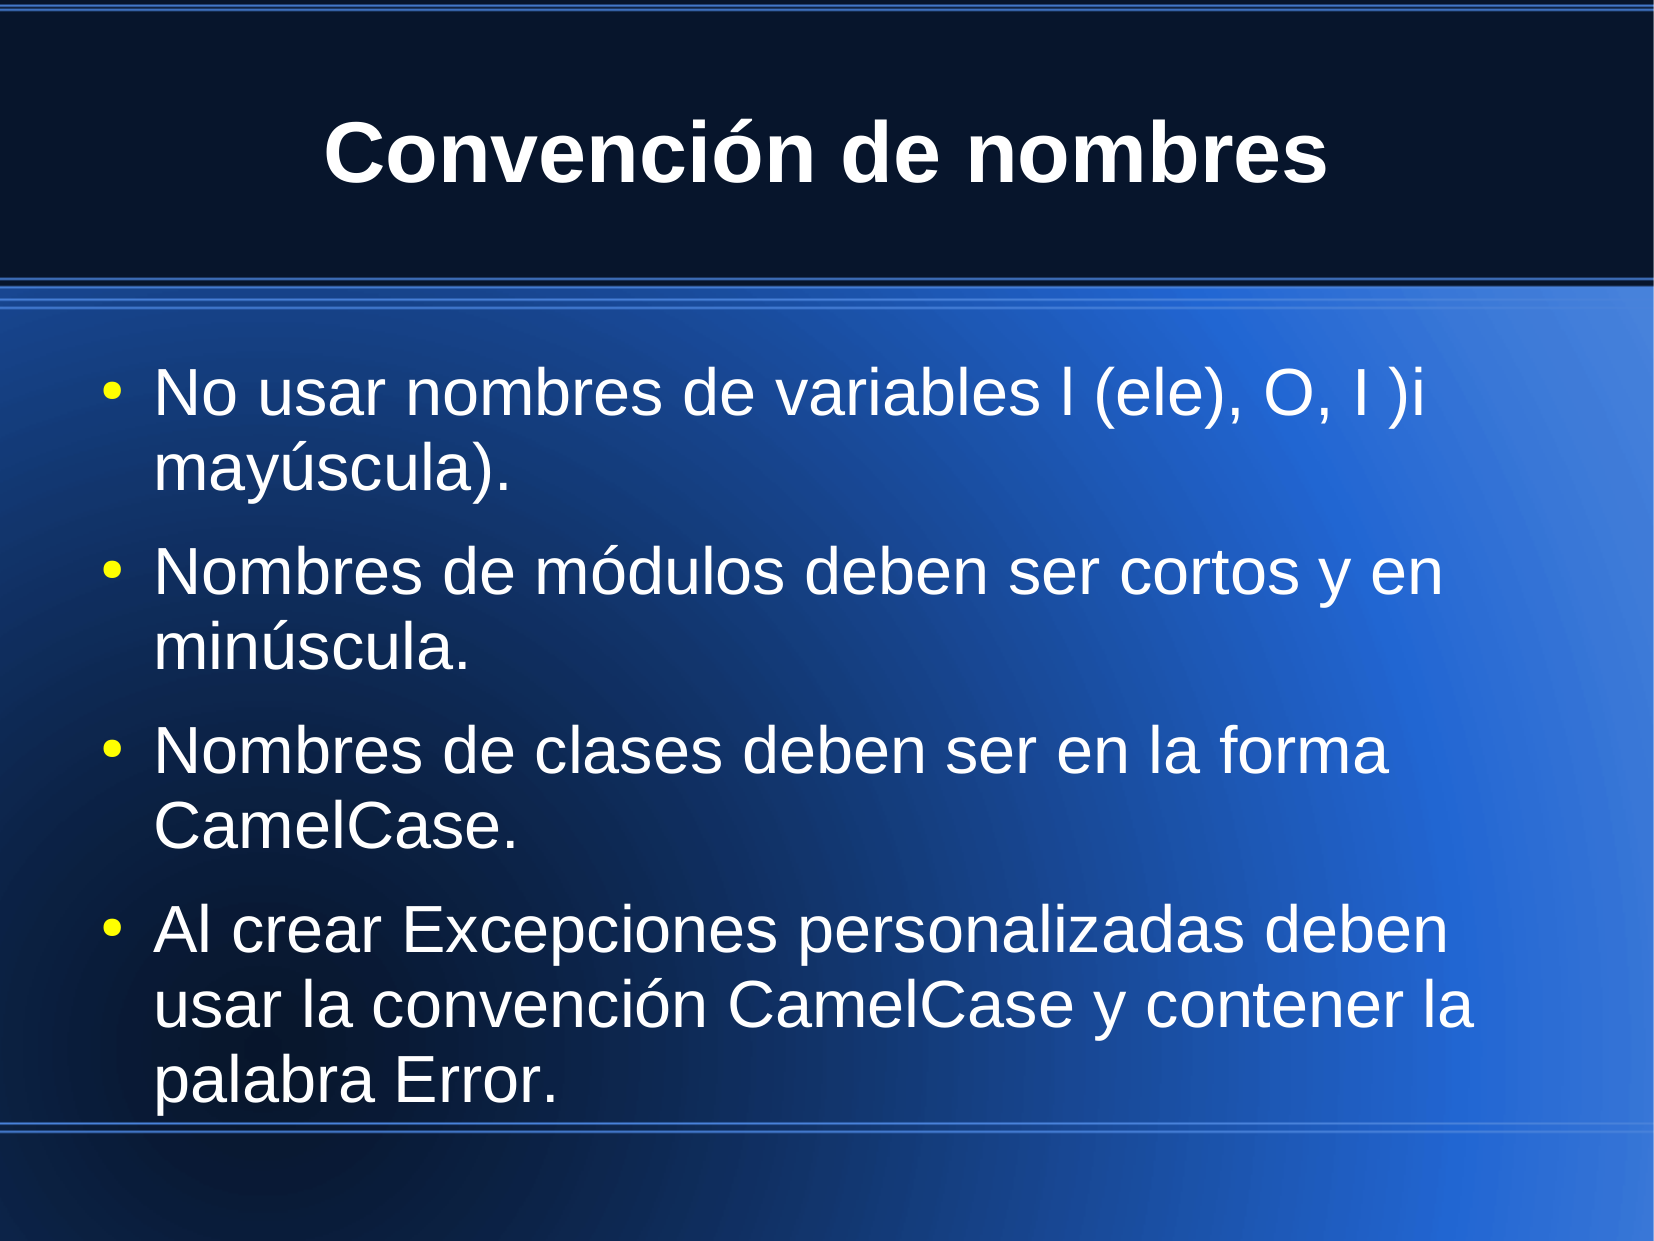

# Convención de nombres
No usar nombres de variables l (ele), O, I )i mayúscula).
Nombres de módulos deben ser cortos y en minúscula.
Nombres de clases deben ser en la forma CamelCase.
Al crear Excepciones personalizadas deben usar la convención CamelCase y contener la palabra Error.